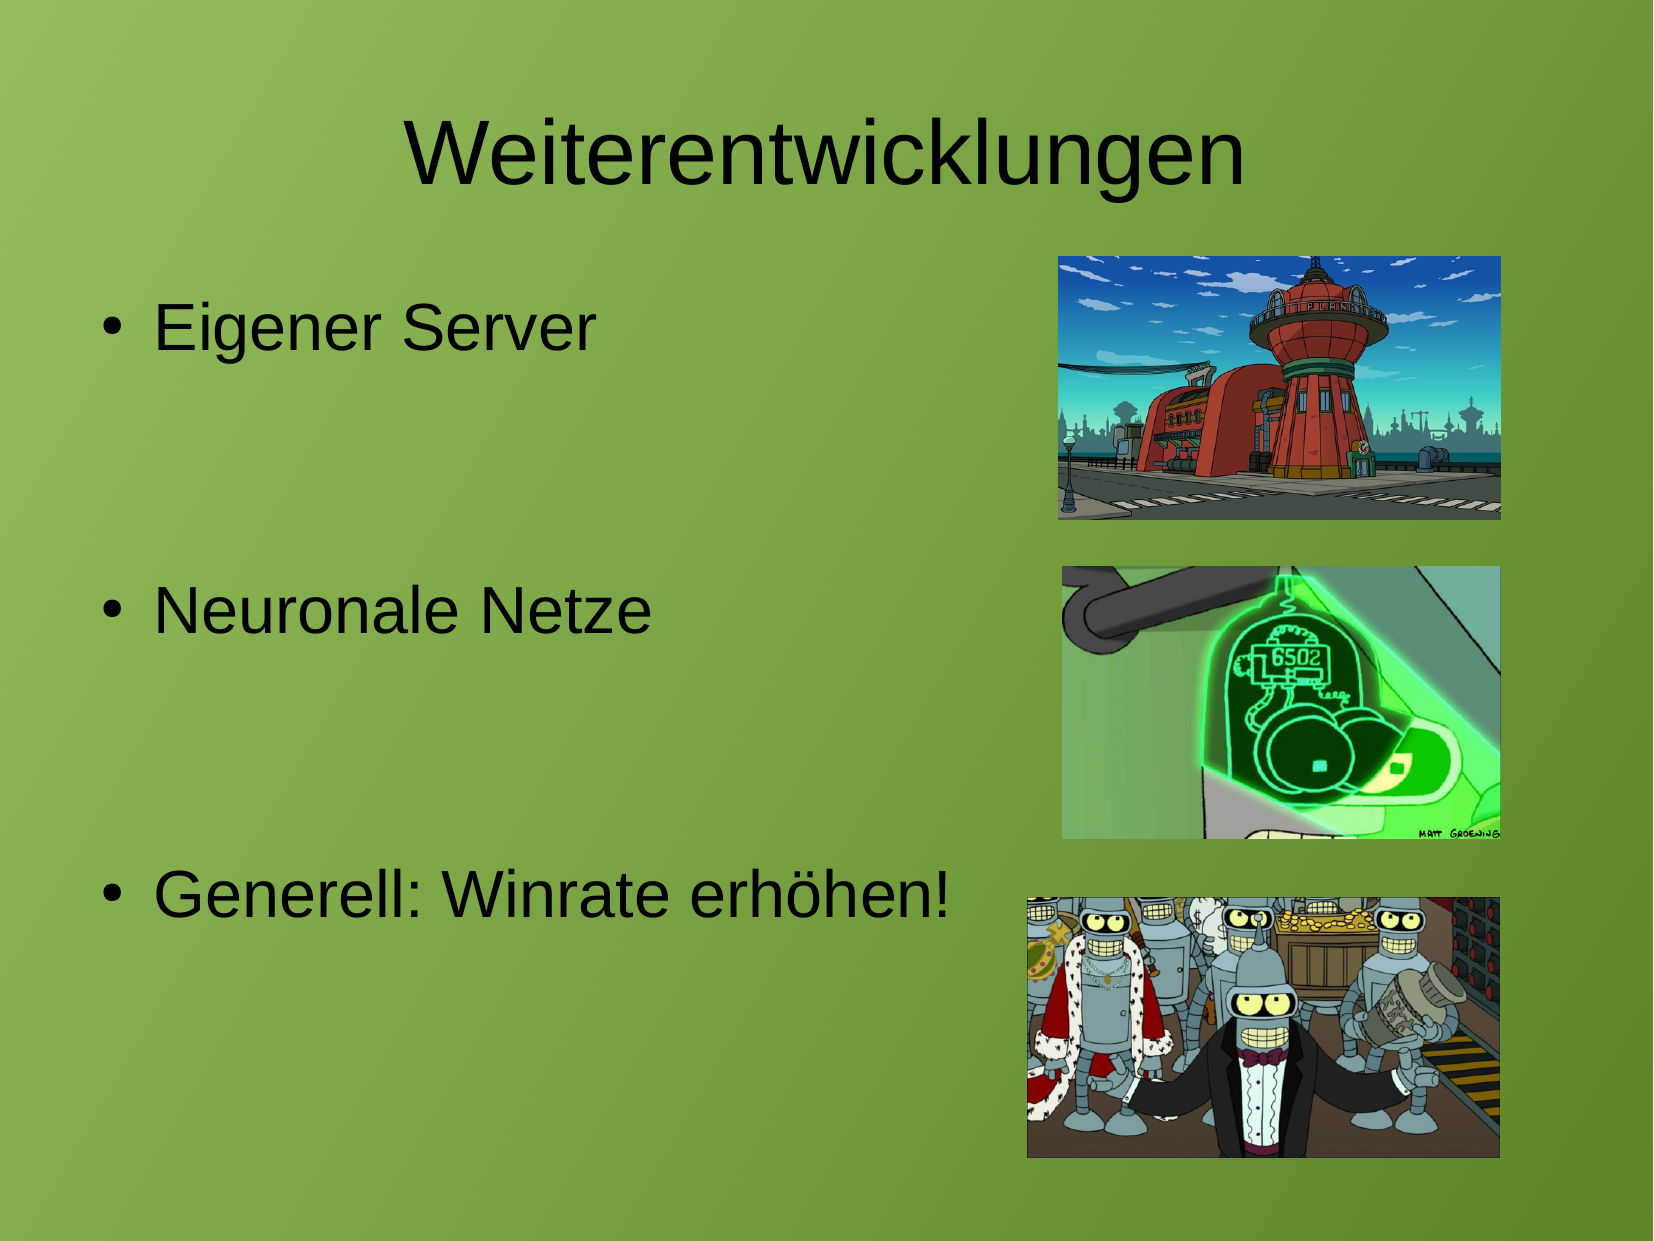

# Weiterentwicklungen
Eigener Server
Neuronale Netze
Generell: Winrate erhöhen!